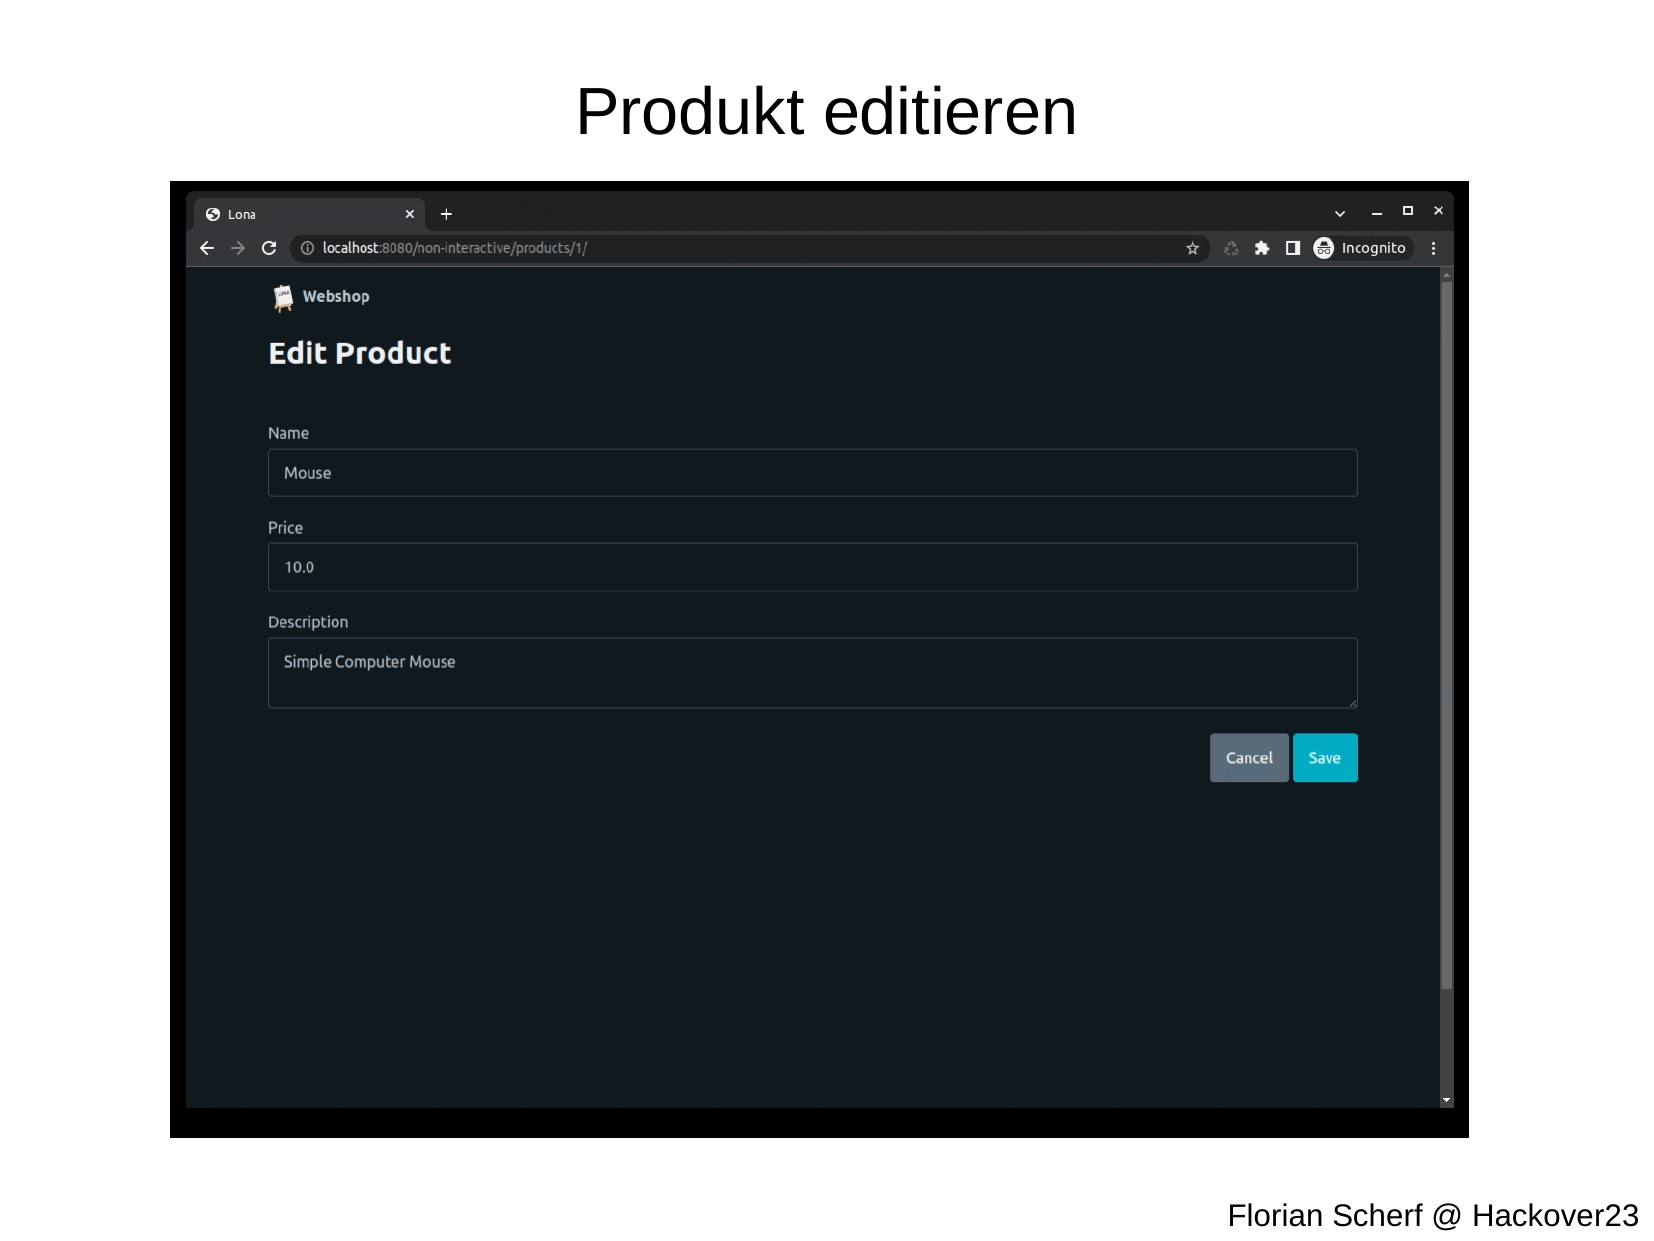

# Produkt editieren
Florian Scherf @ Hackover23